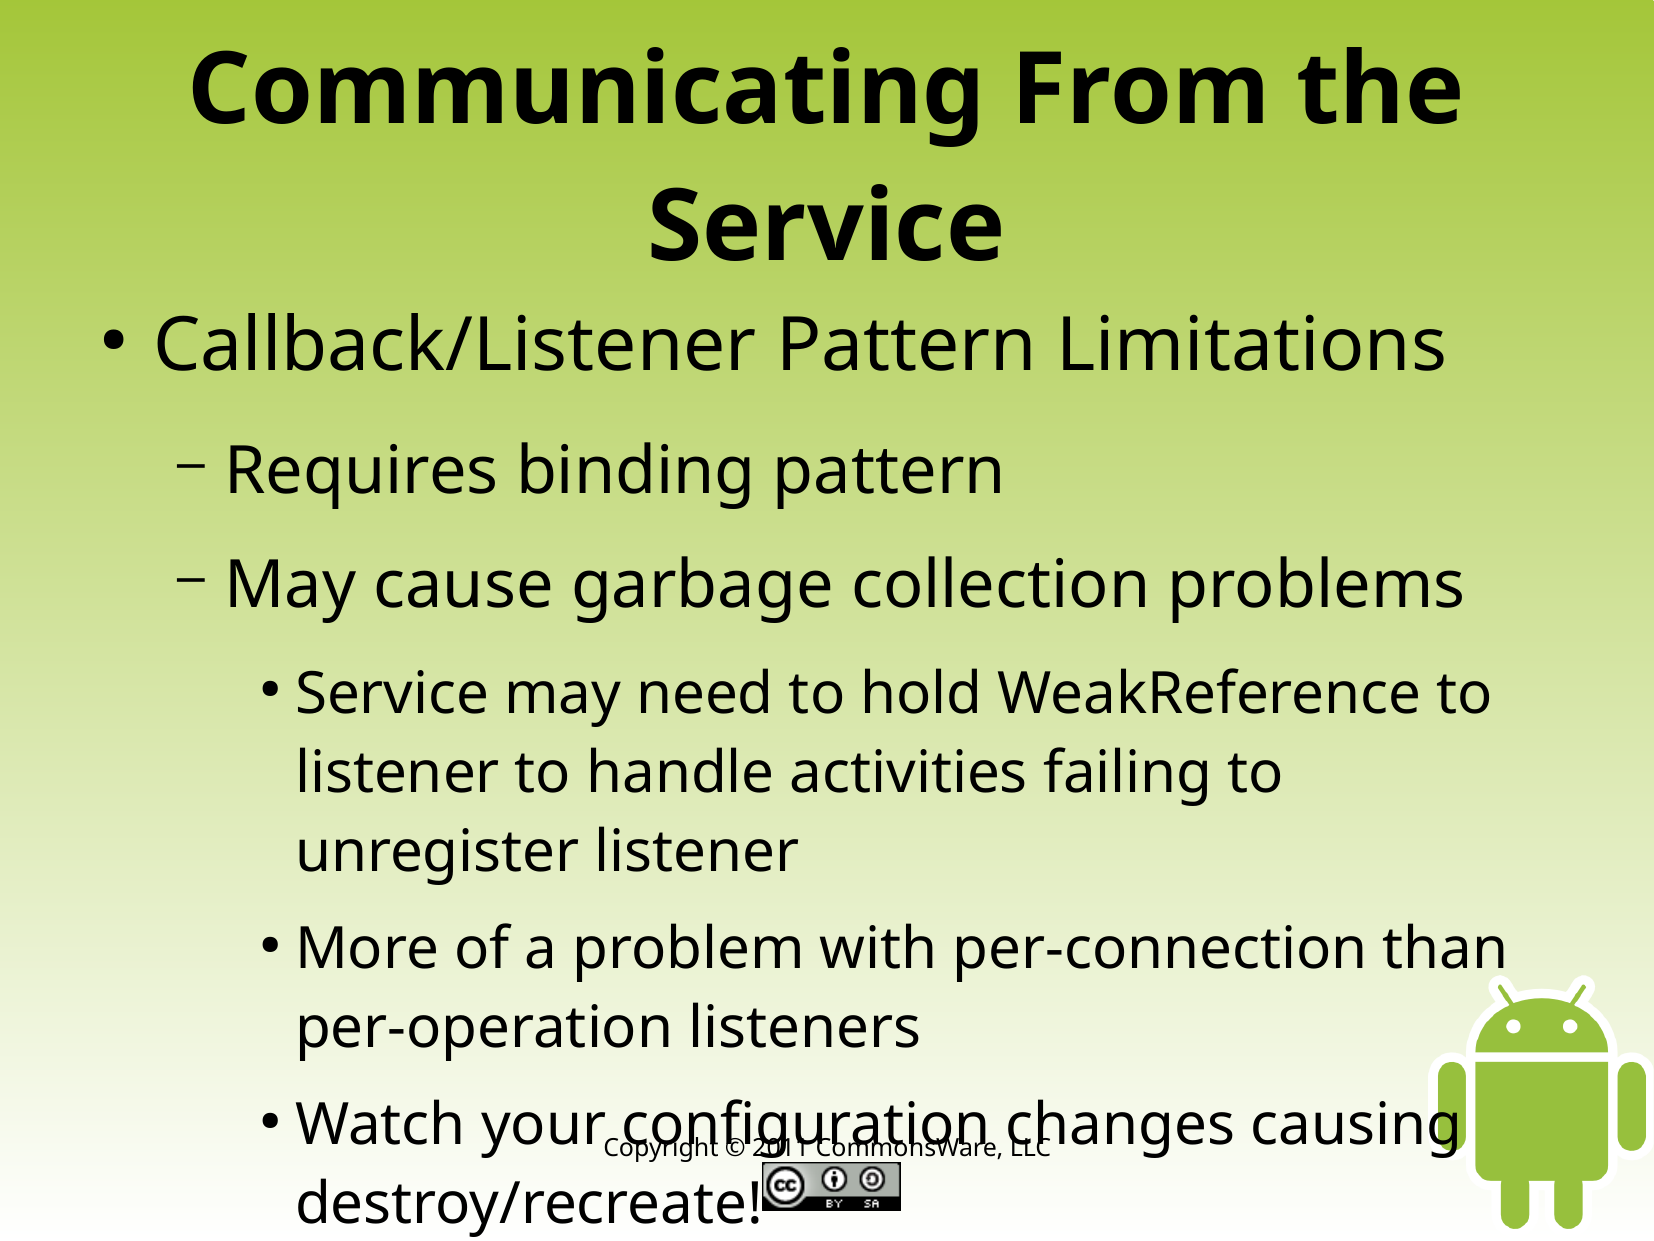

# Communicating From the Service
Callback/Listener Pattern Limitations
Requires binding pattern
May cause garbage collection problems
Service may need to hold WeakReference to listener to handle activities failing to unregister listener
More of a problem with per-connection than
per-operation listeners
Watch your configuration changes causing destroy/recreate!